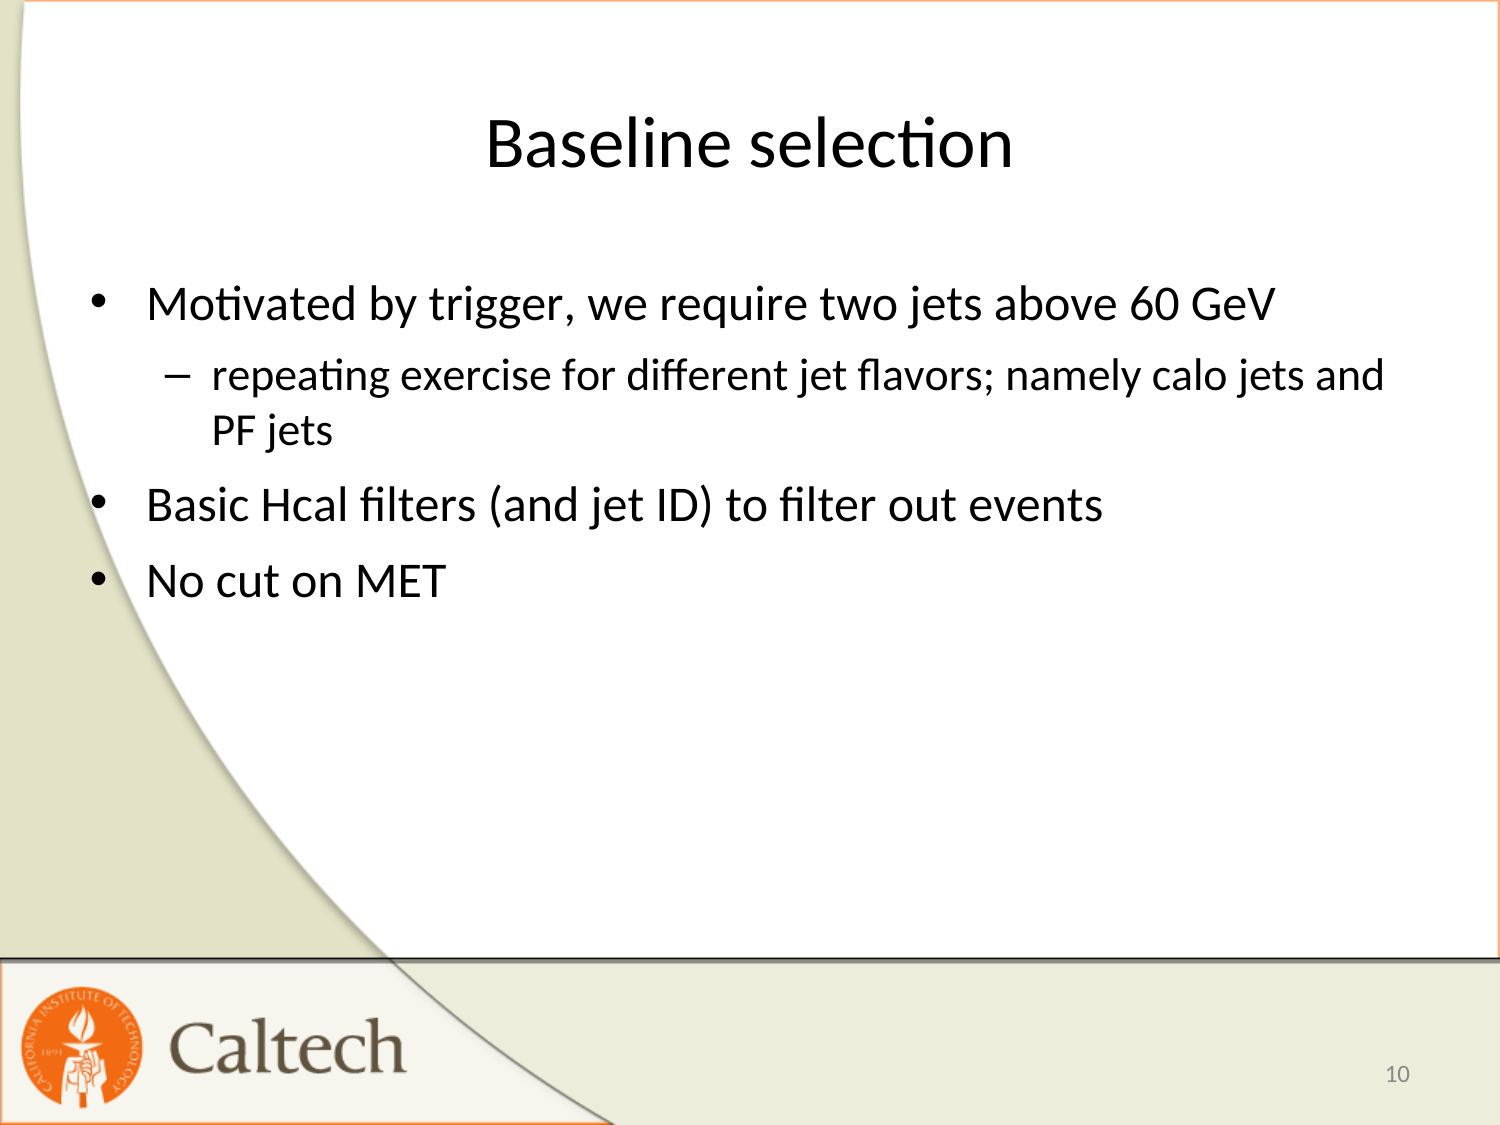

# Baseline selection
Motivated by trigger, we require two jets above 60 GeV
repeating exercise for different jet flavors; namely calo jets and PF jets
Basic Hcal filters (and jet ID) to filter out events
No cut on MET
Yi Chen, LQ3 Meeting, June 17, 2011
10